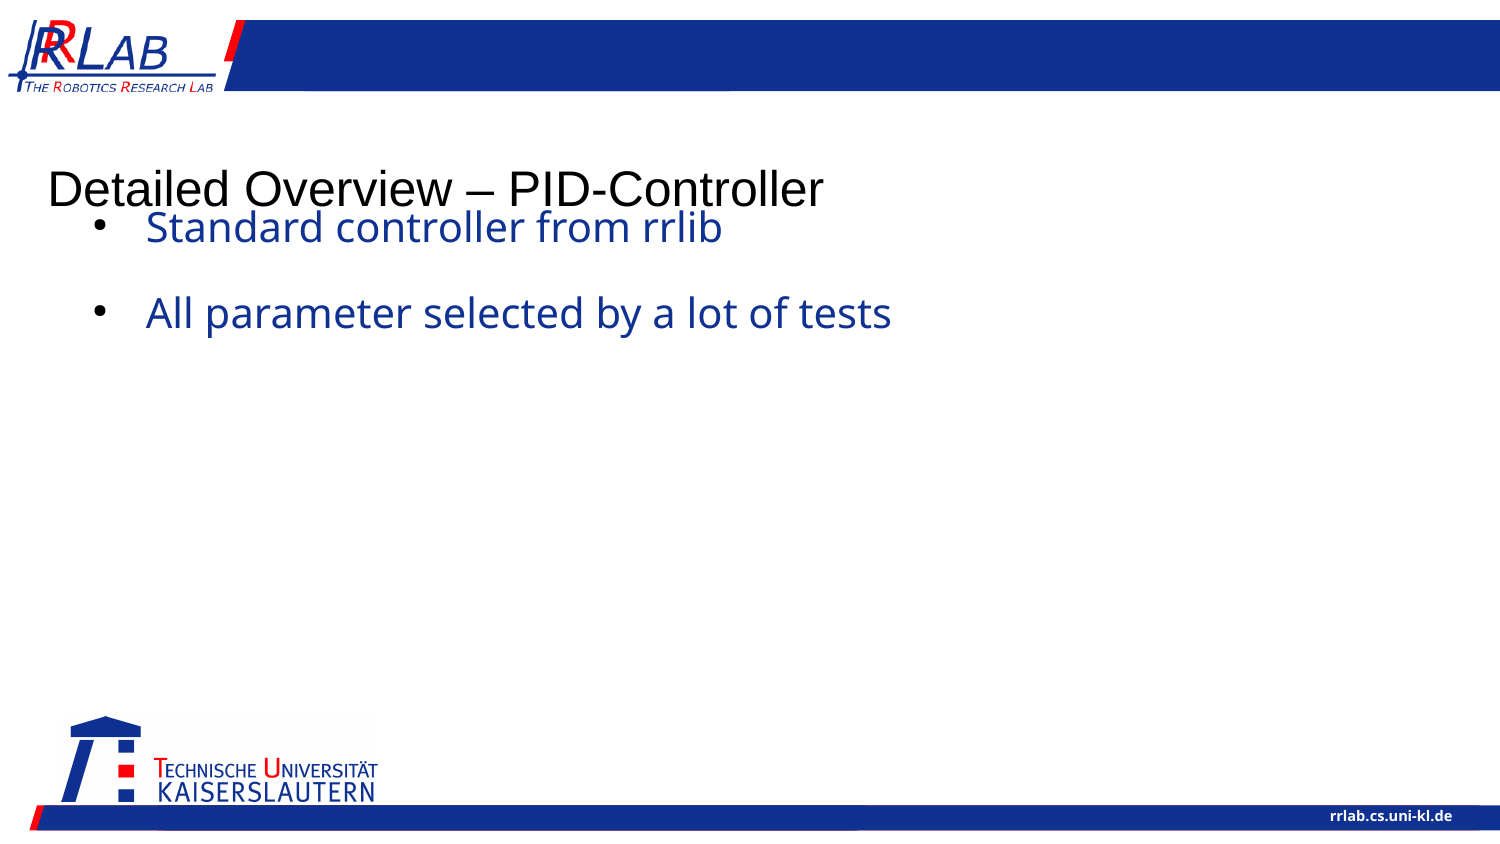

# Detailed Overview – PID-Controller
Standard controller from rrlib
All parameter selected by a lot of tests